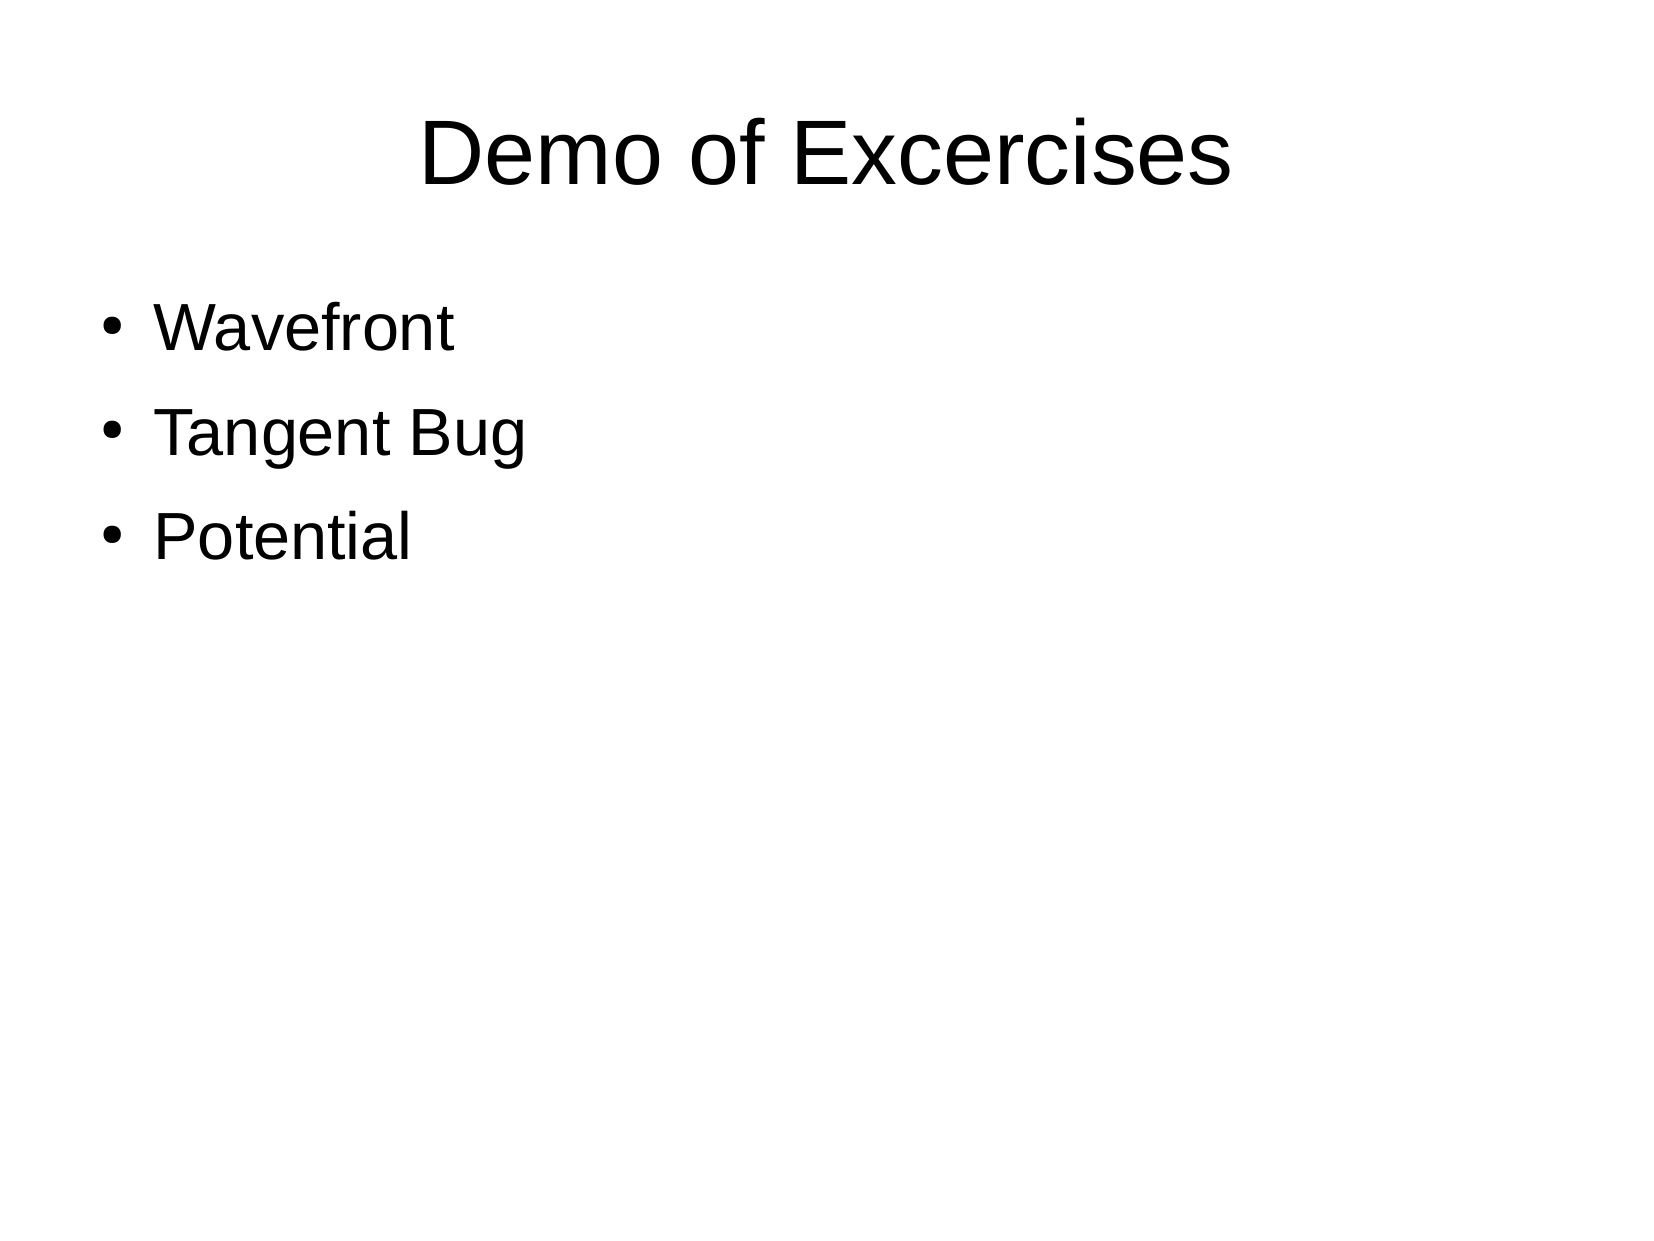

# Demo of Excercises
Wavefront
Tangent Bug
Potential